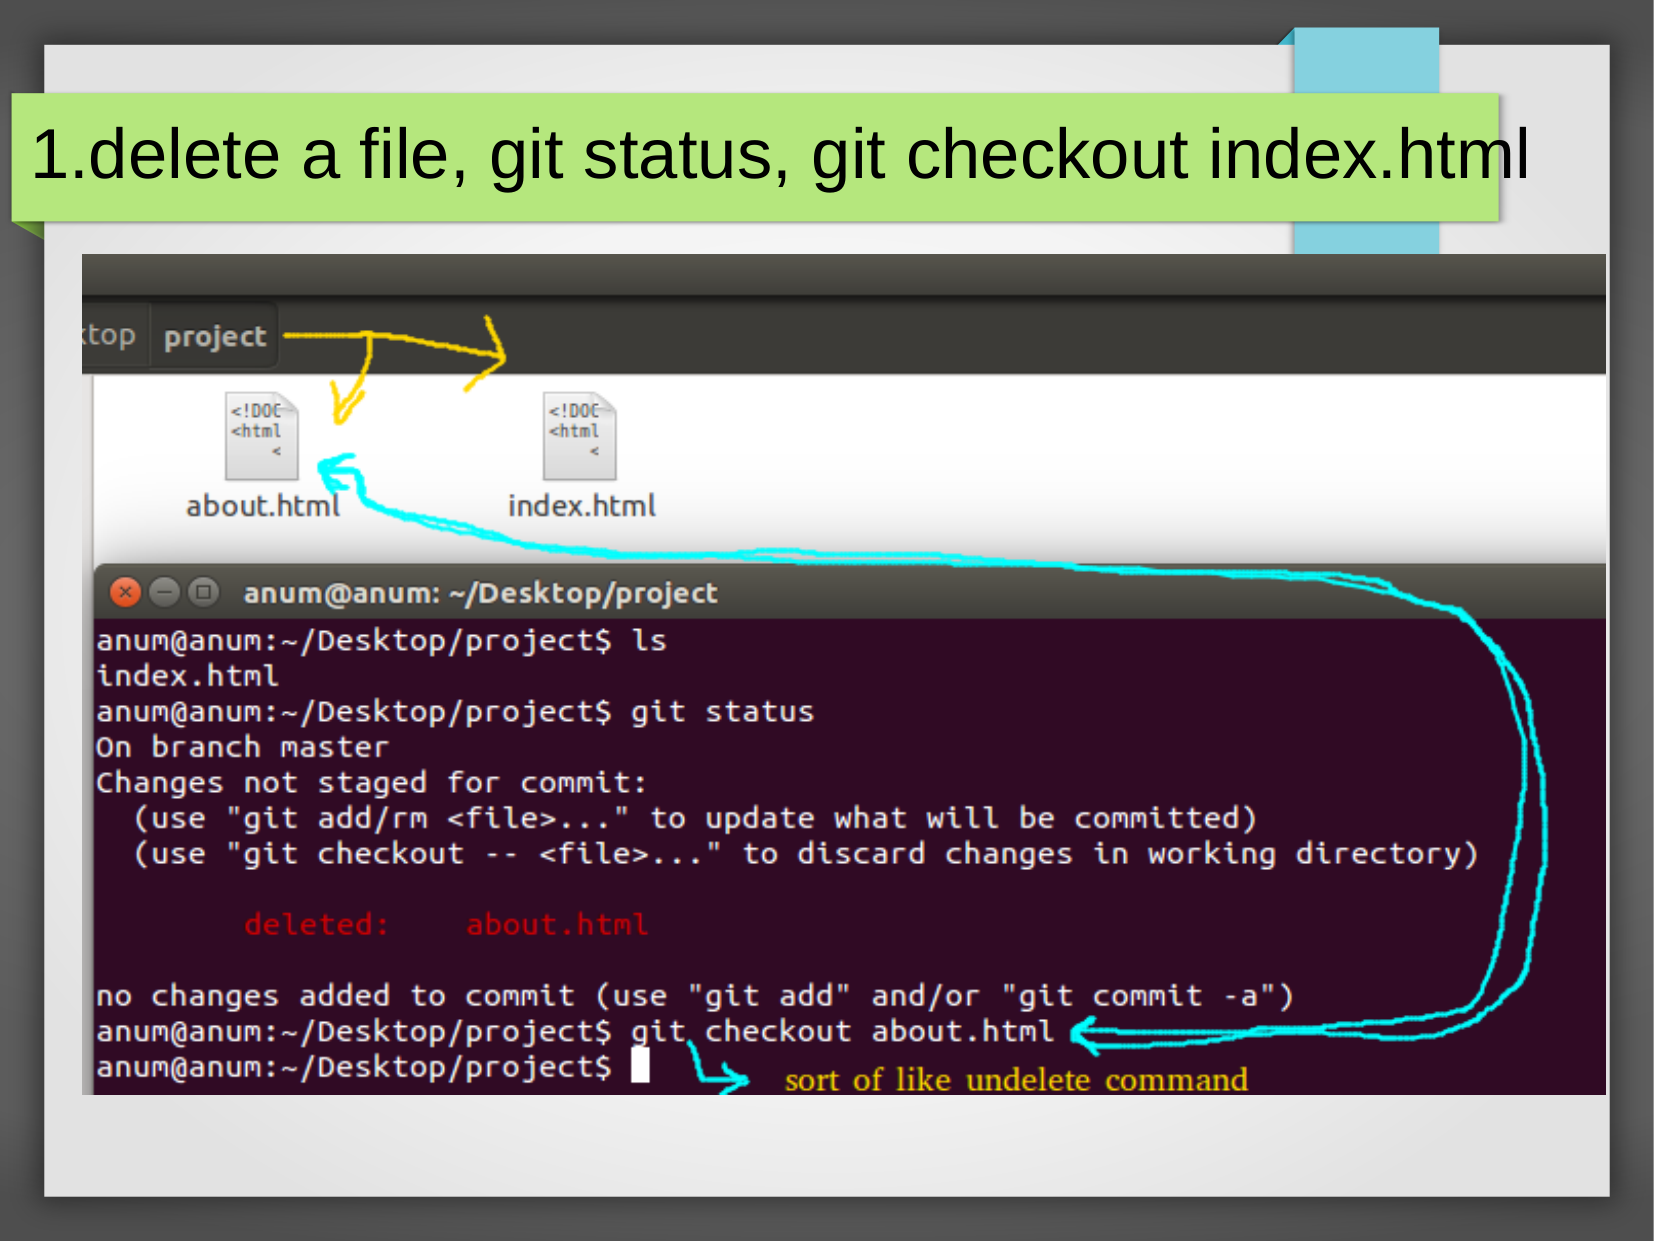

# 1.delete a file, git status, git checkout index.html